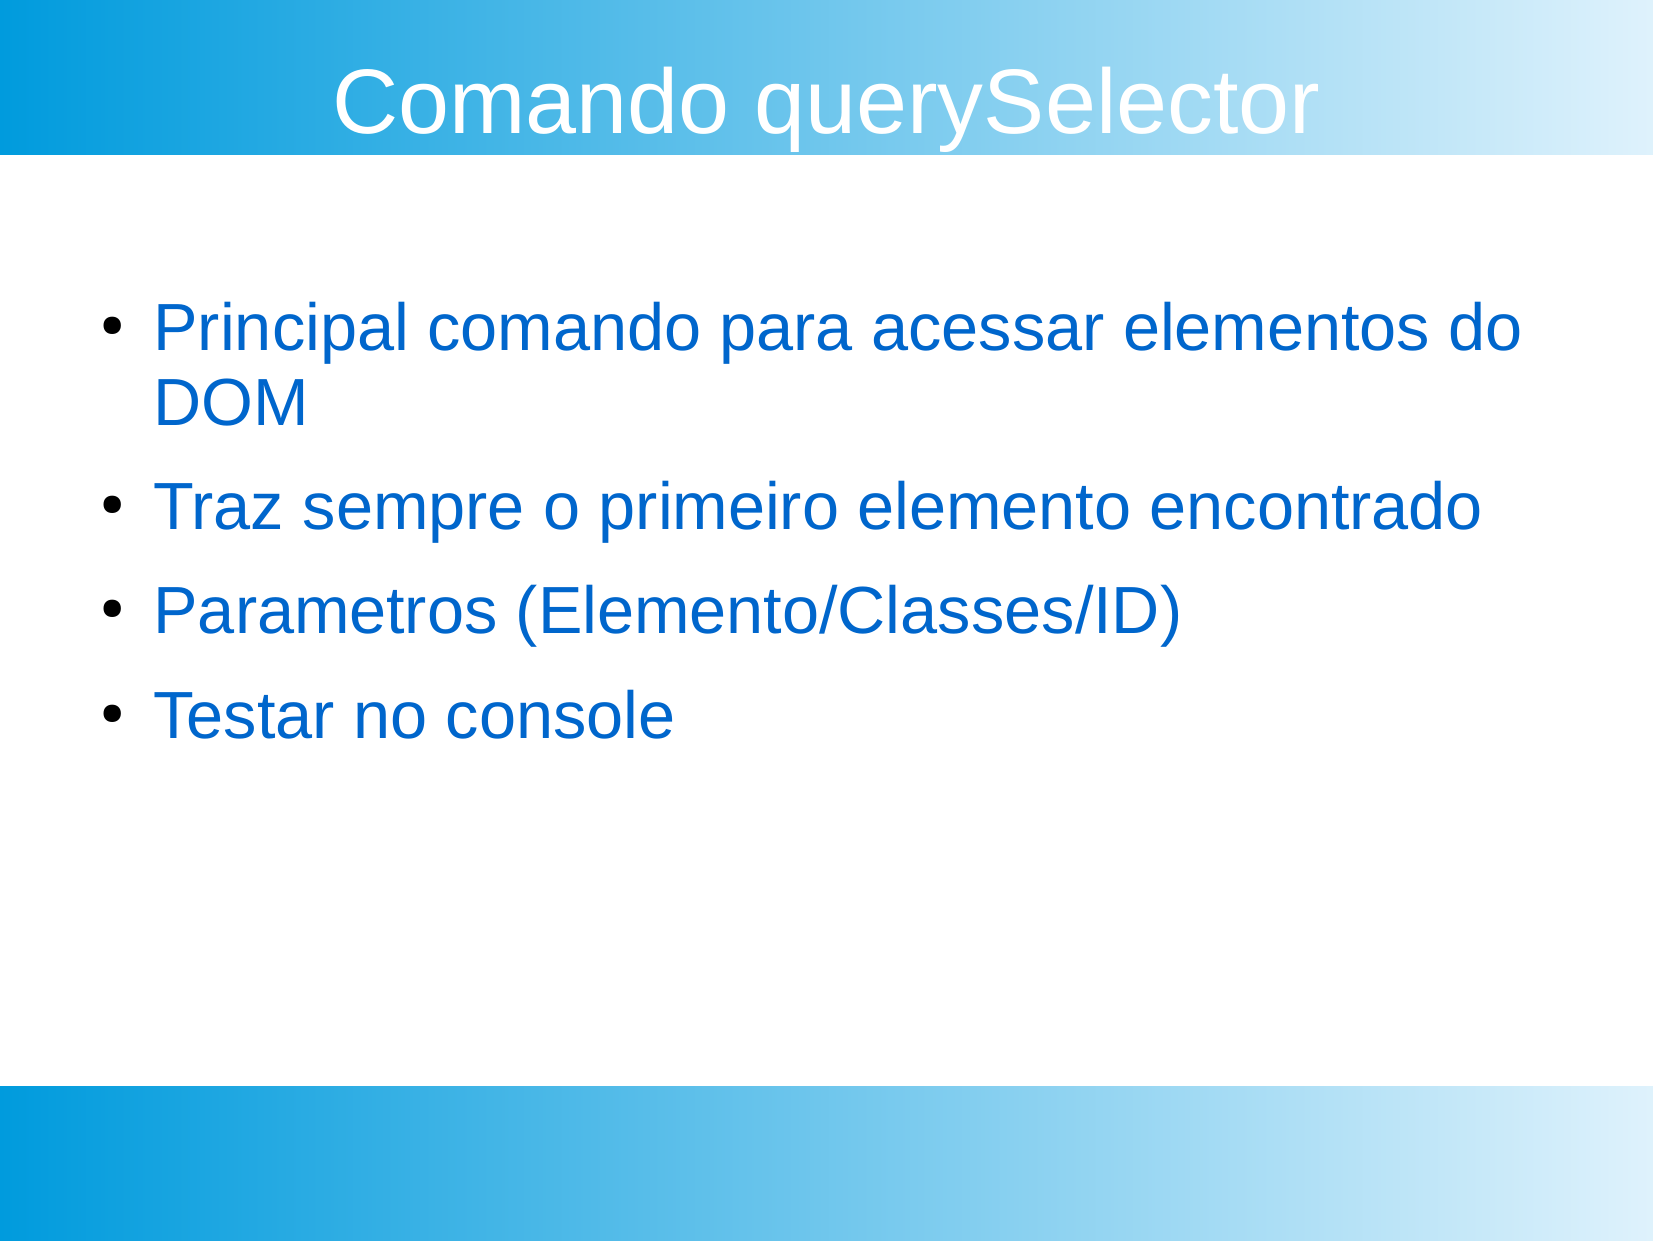

# Comando querySelector
Principal comando para acessar elementos do DOM
Traz sempre o primeiro elemento encontrado
Parametros (Elemento/Classes/ID)
Testar no console